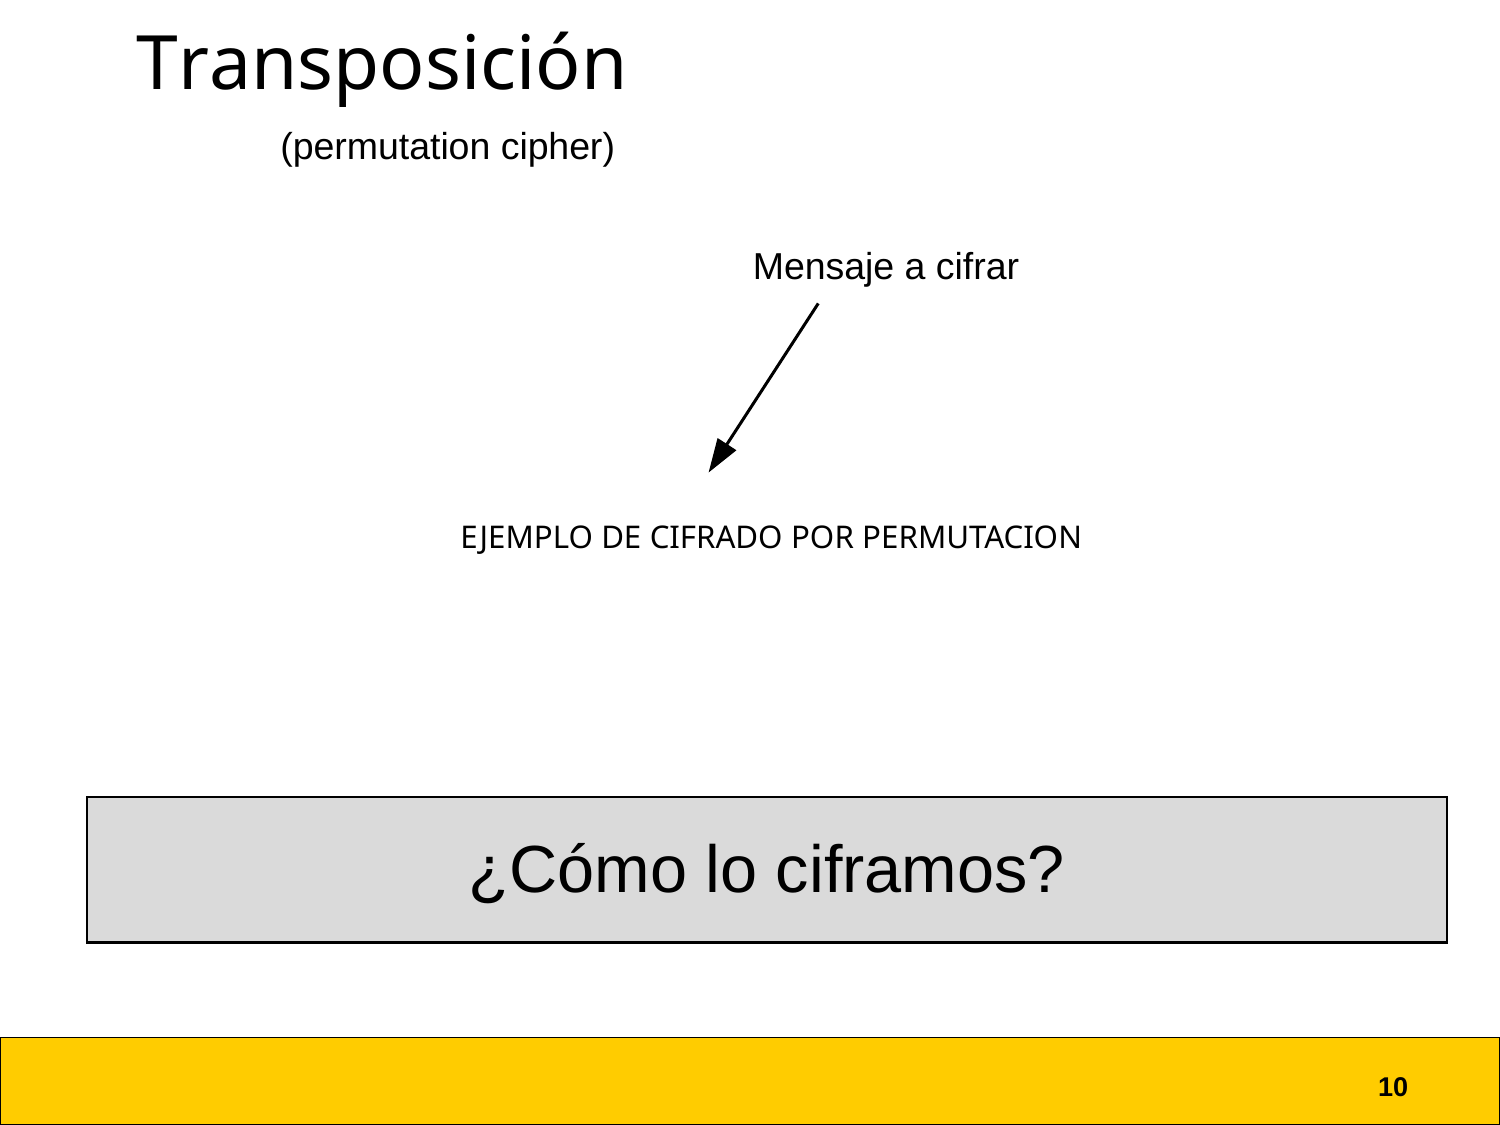

# Transposición
(permutation cipher)
Mensaje a cifrar
EJEMPLO DE CIFRADO POR PERMUTACION
¿Cómo lo ciframos?